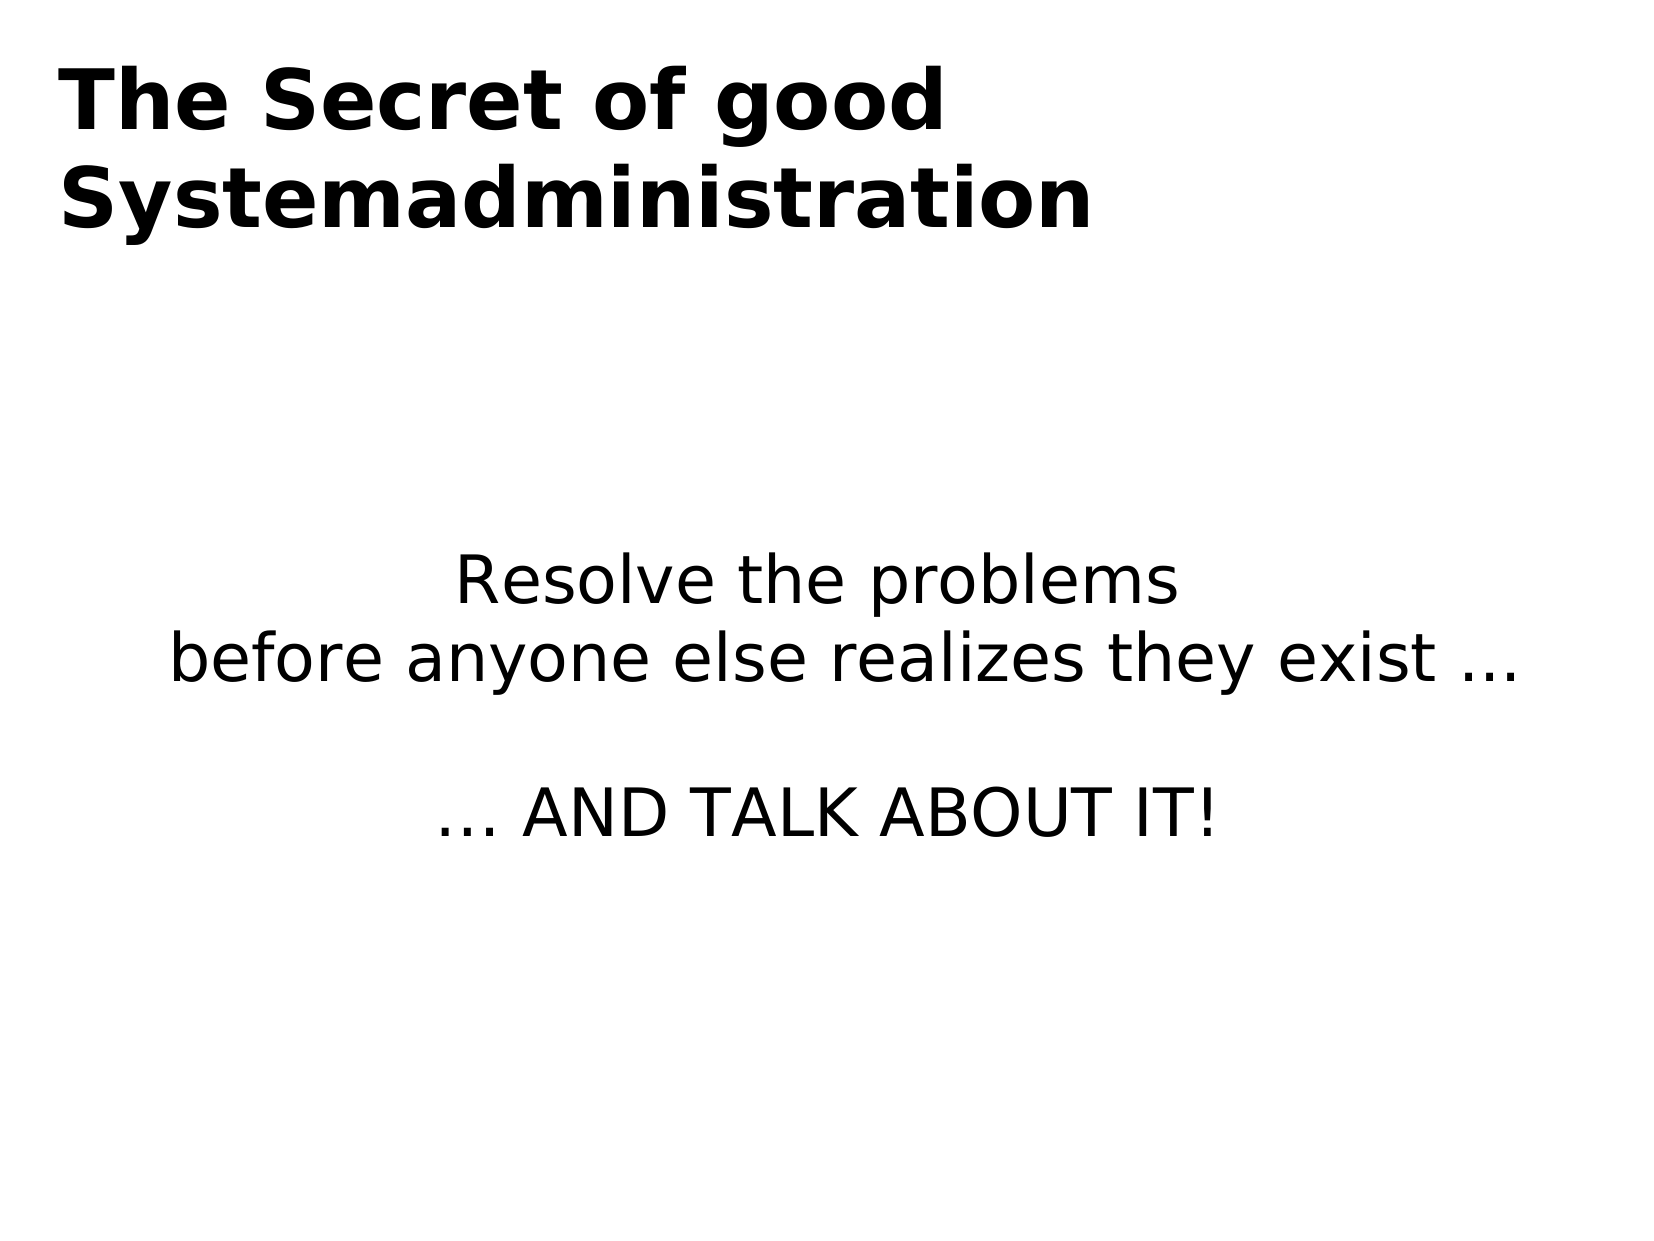

# The Secret of good Systemadministration
Resolve the problems
before anyone else realizes they exist ...
… AND TALK ABOUT IT!